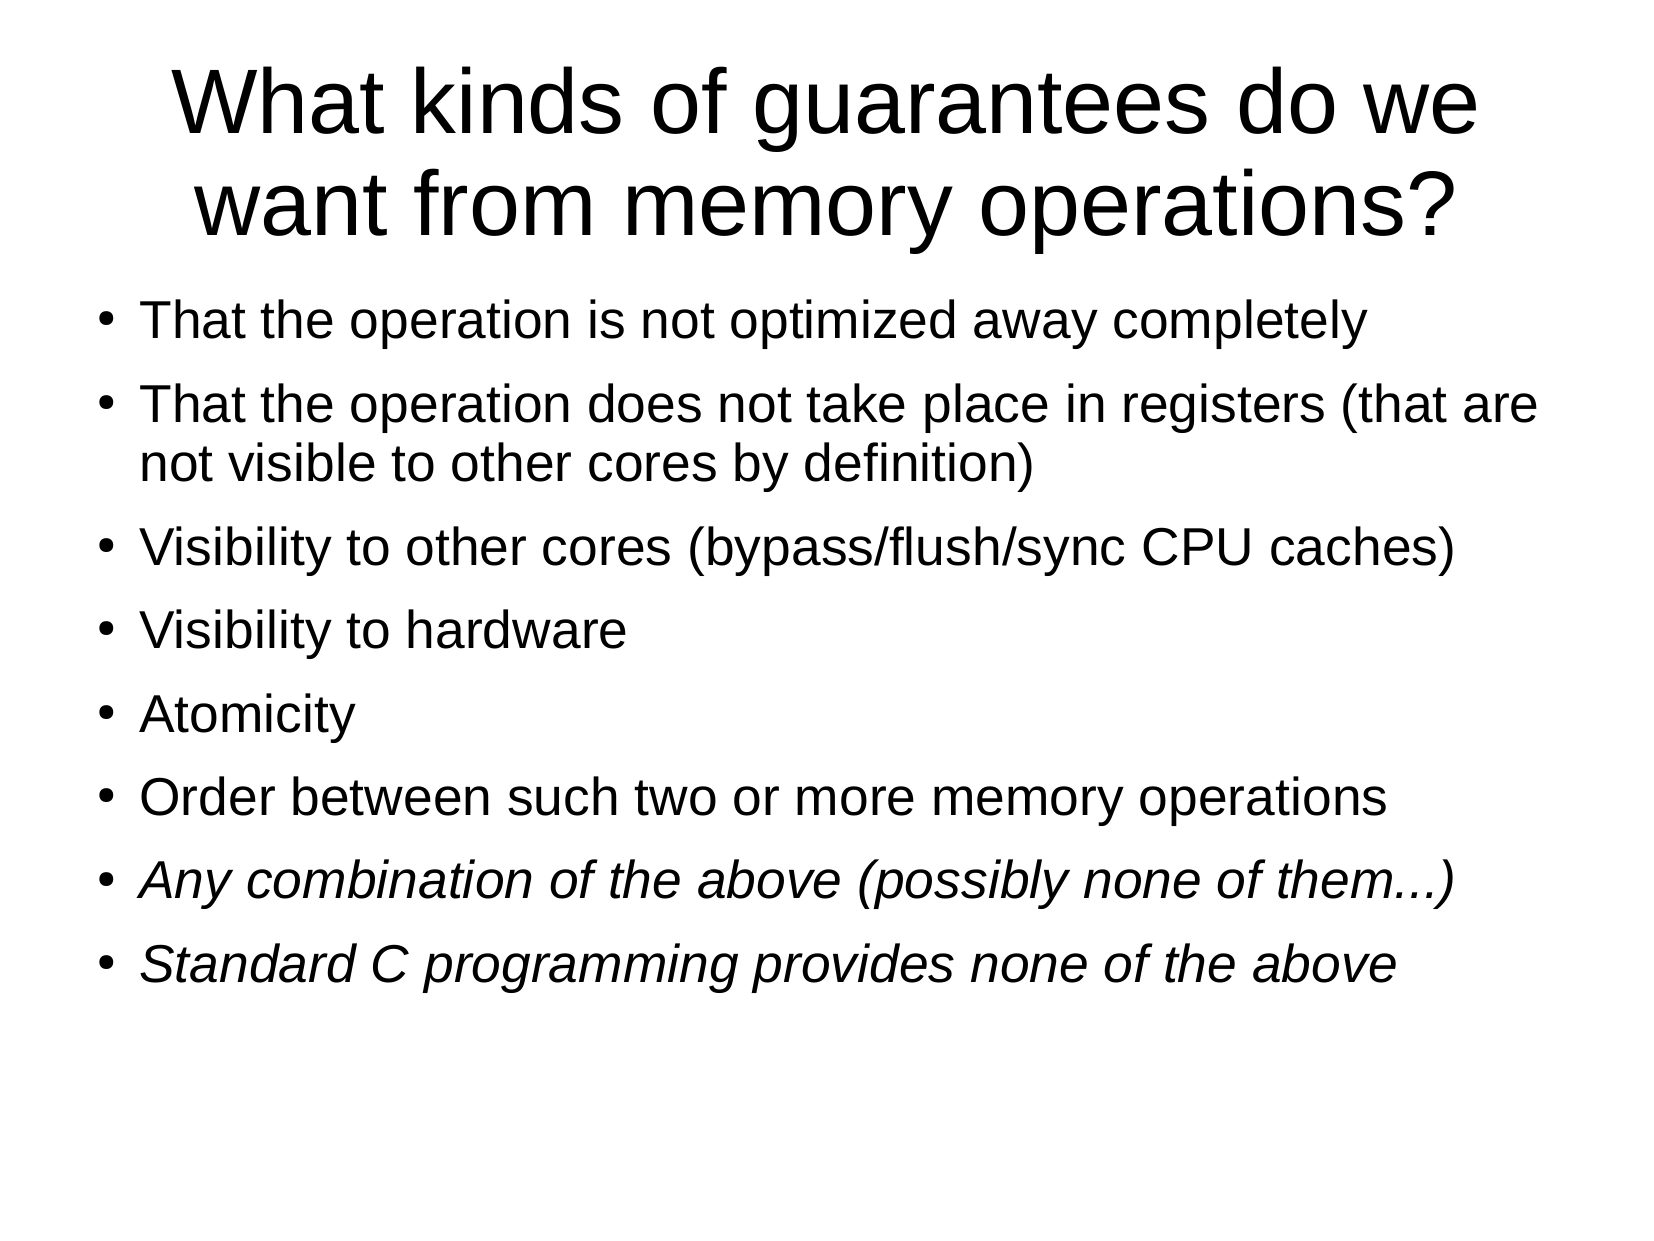

# What kinds of guarantees do we want from memory operations?
That the operation is not optimized away completely
That the operation does not take place in registers (that are not visible to other cores by definition)
Visibility to other cores (bypass/flush/sync CPU caches)
Visibility to hardware
Atomicity
Order between such two or more memory operations
Any combination of the above (possibly none of them...)
Standard C programming provides none of the above